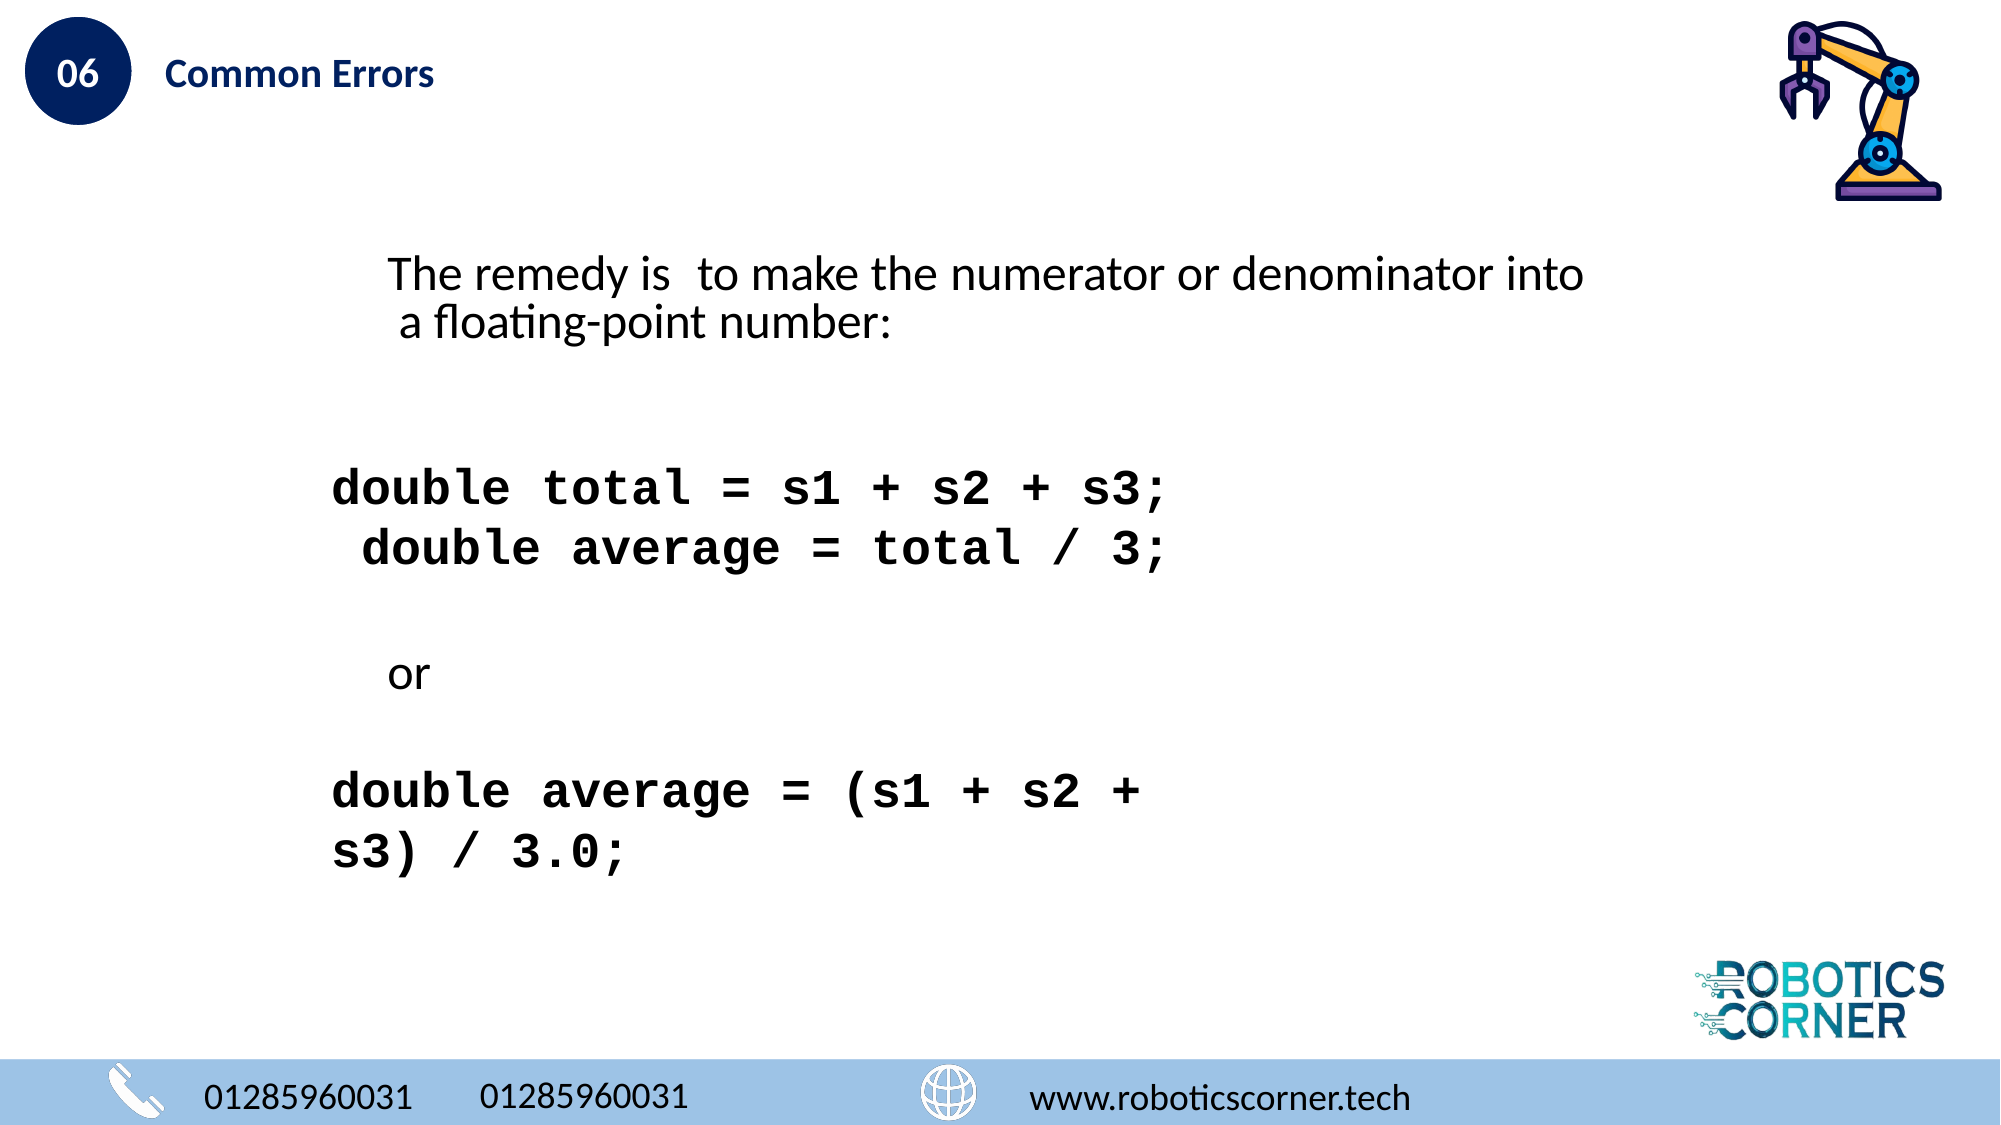

06
Common Errors
# The remedy is	to make the numerator or denominator into a floating-point number:
double total = s1 + s2 + s3; double average = total / 3;
or
double average = (s1 + s2 + s3) / 3.0;
01285960031
01285960031
www.roboticscorner.tech